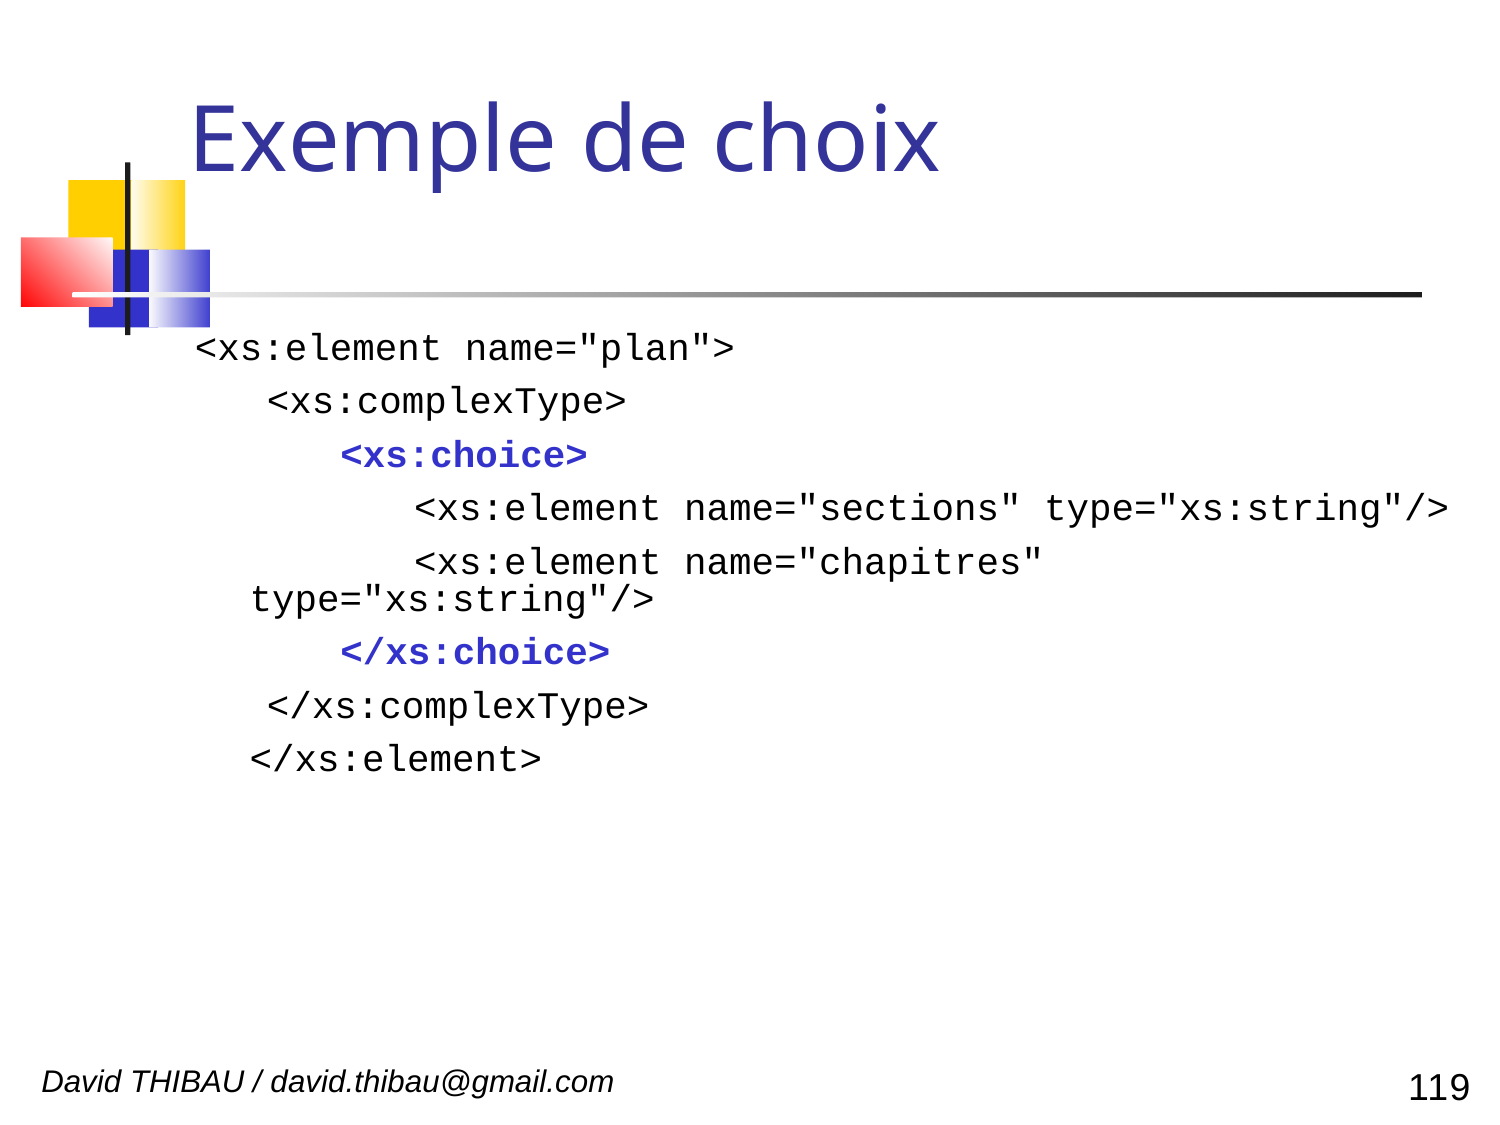

# Exemple de choix
<xs:element name="plan">
		<xs:complexType>
			<xs:choice>
				<xs:element name="sections" type="xs:string"/>
				<xs:element name="chapitres" type="xs:string"/>
			</xs:choice>
		</xs:complexType>
	</xs:element>